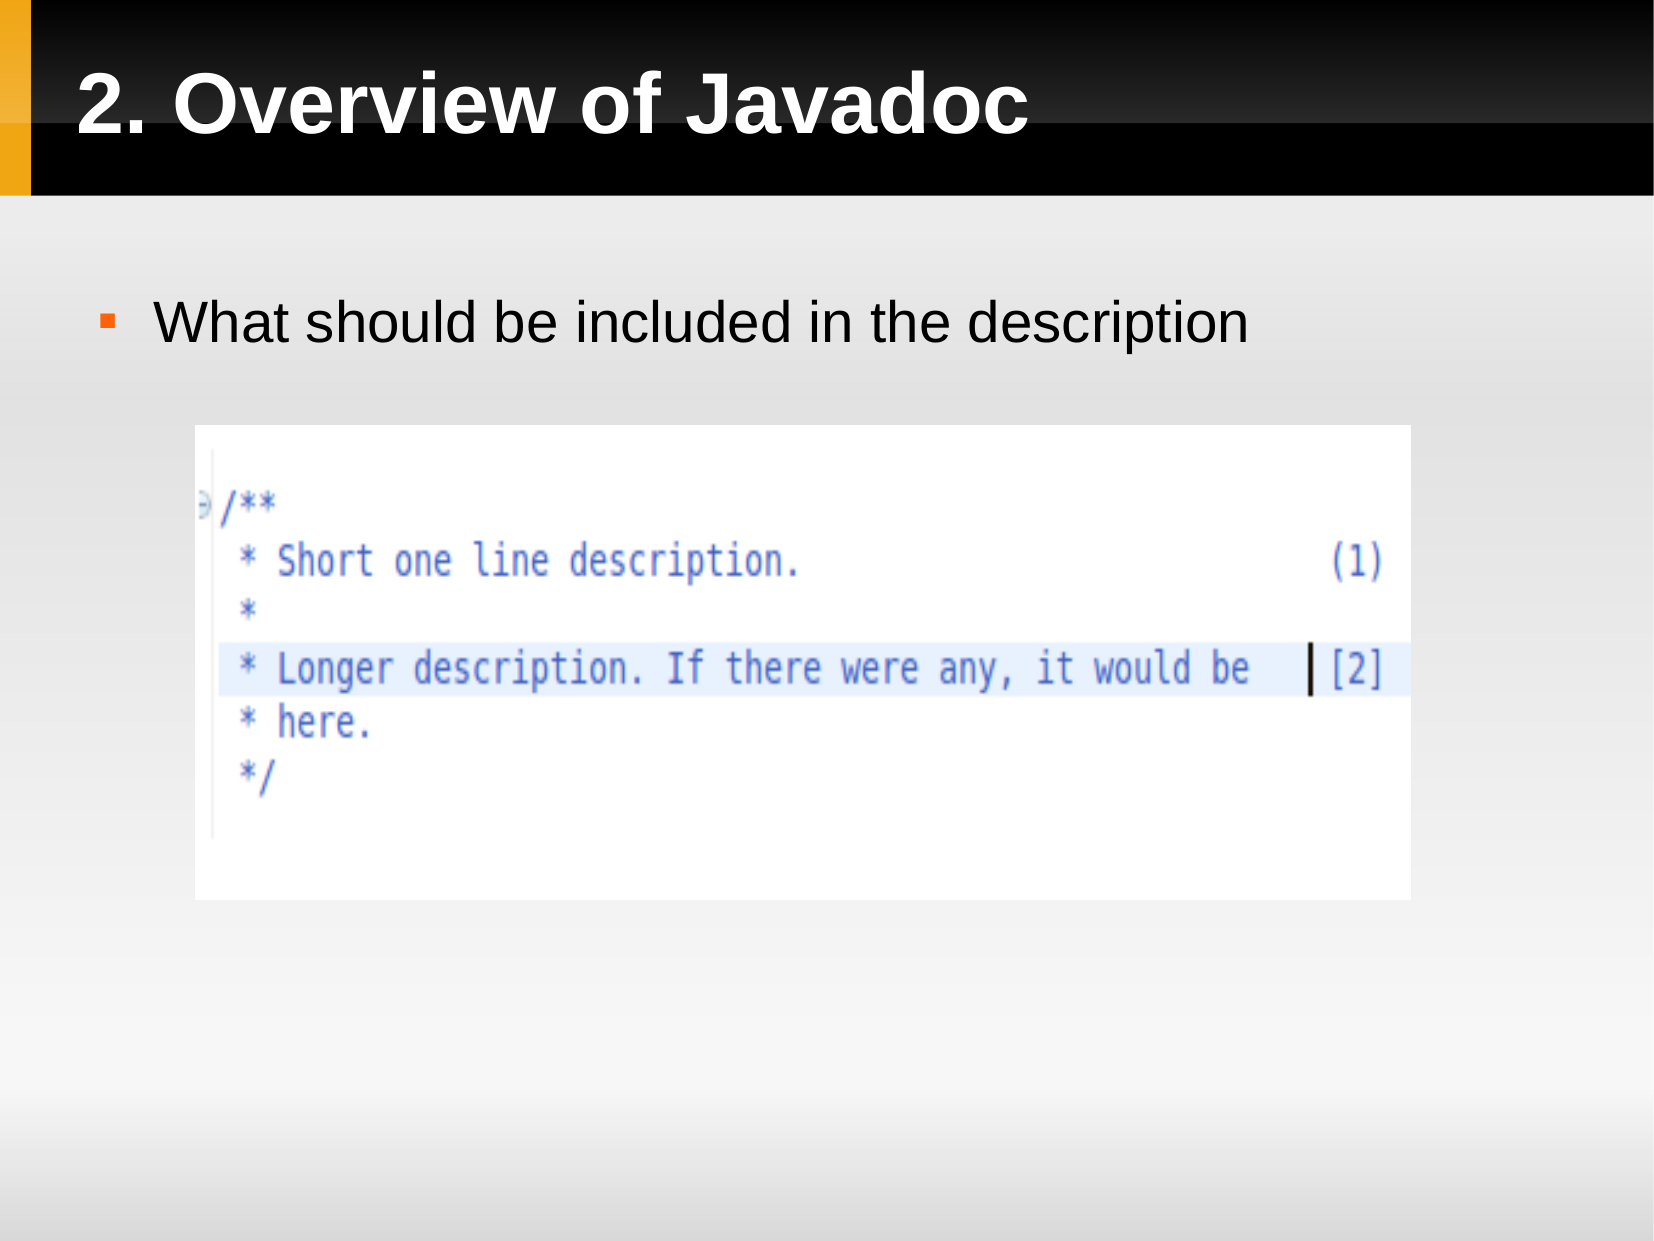

# 2. Overview of Javadoc
What should be included in the description